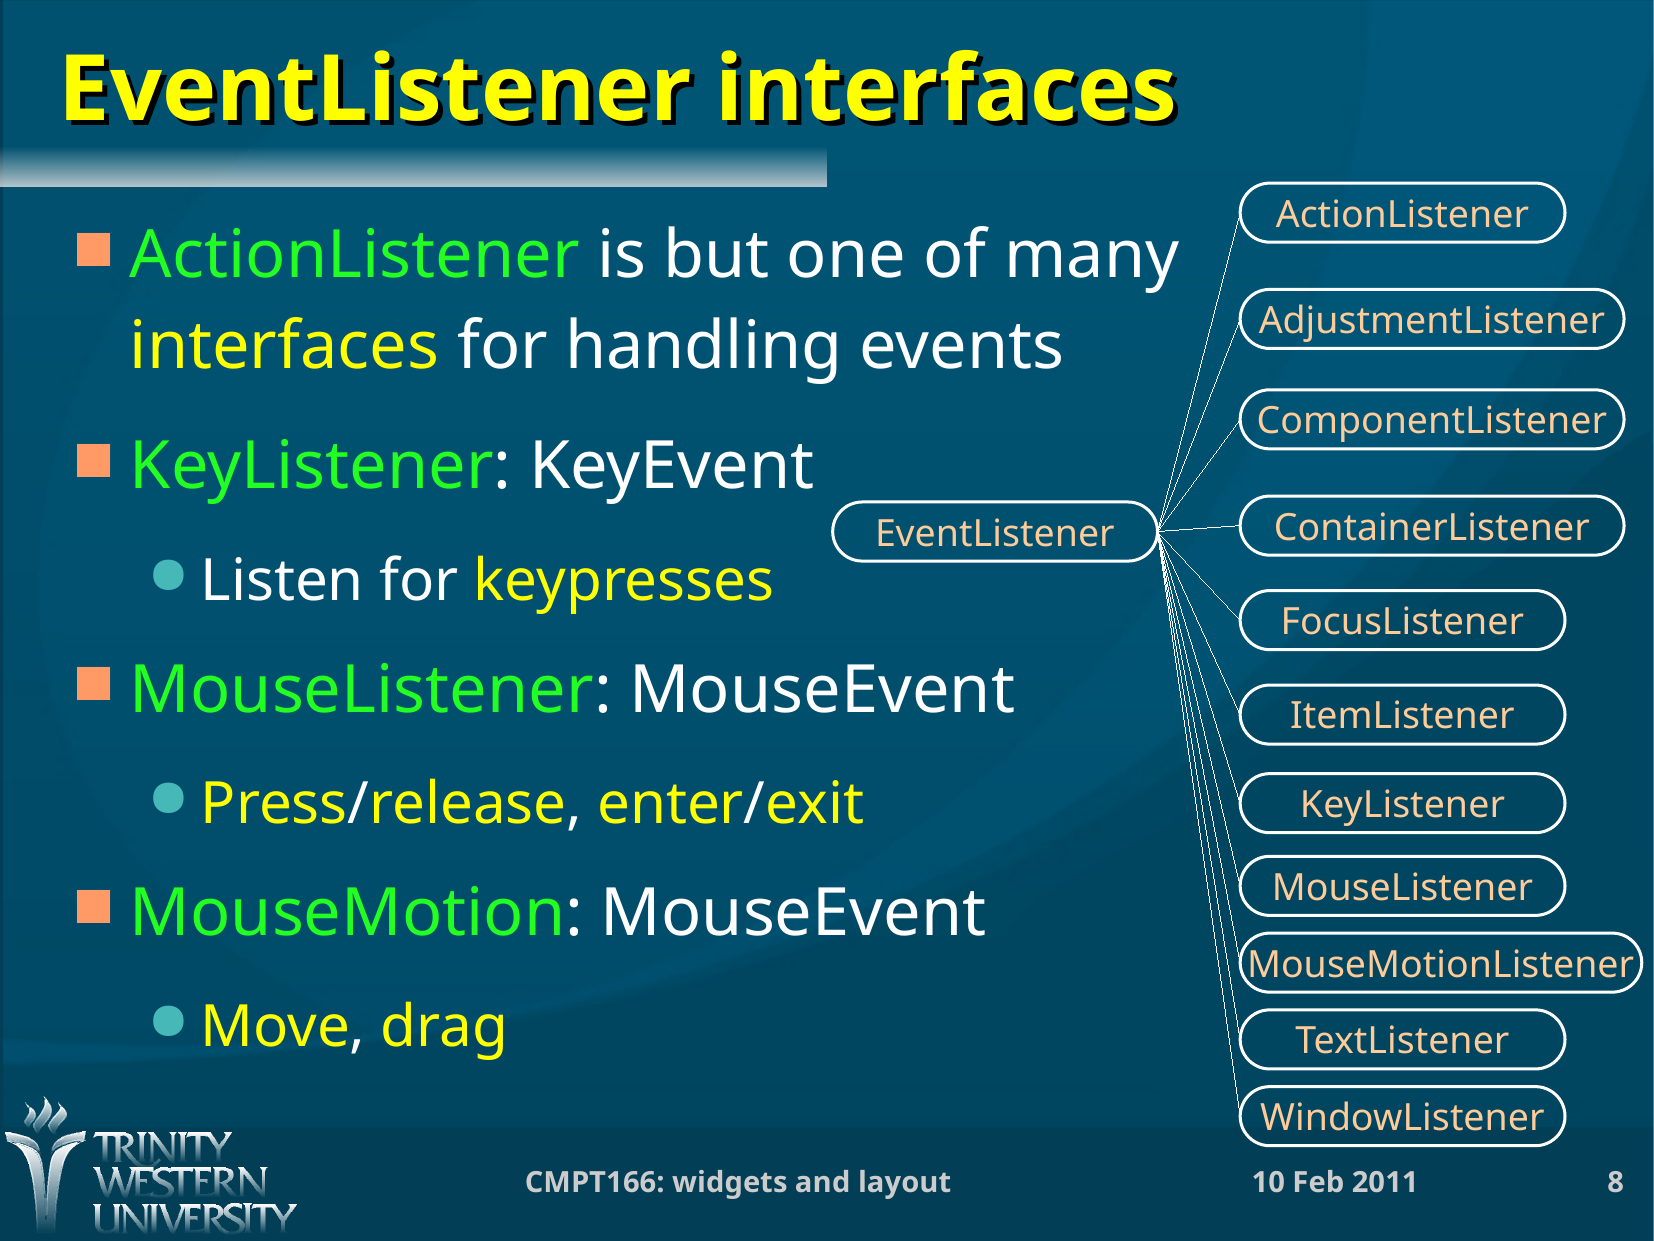

# EventListener interfaces
ActionListener
ActionListener is but one of many
interfaces for handling events
KeyListener: KeyEvent
Listen for keypresses
MouseListener: MouseEvent
Press/release, enter/exit
MouseMotion: MouseEvent
Move, drag
AdjustmentListener
ComponentListener
ContainerListener
EventListener
FocusListener
ItemListener
KeyListener
MouseListener
MouseMotionListener
TextListener
WindowListener
CMPT166: widgets and layout
10 Feb 2011
8